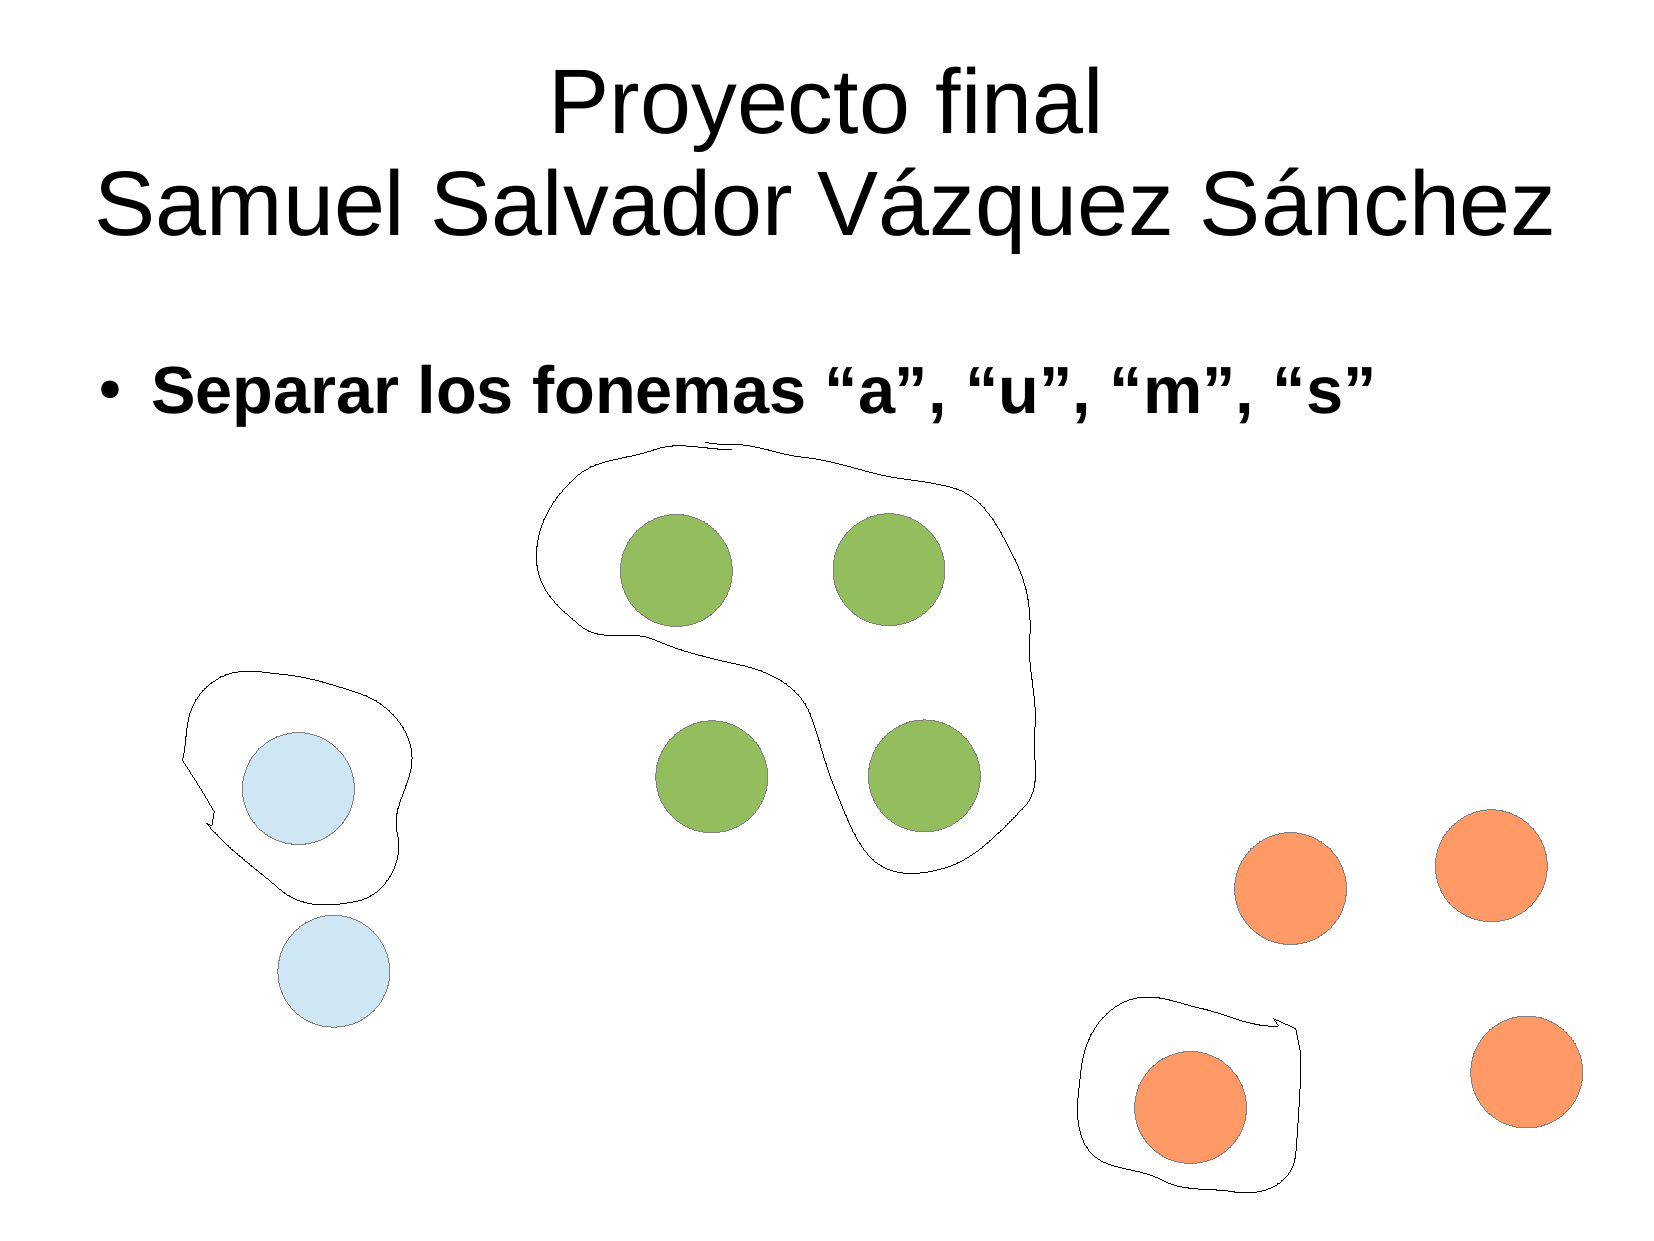

# Proyecto final Samuel Salvador Vázquez Sánchez
Separar los fonemas “a”, “u”, “m”, “s”